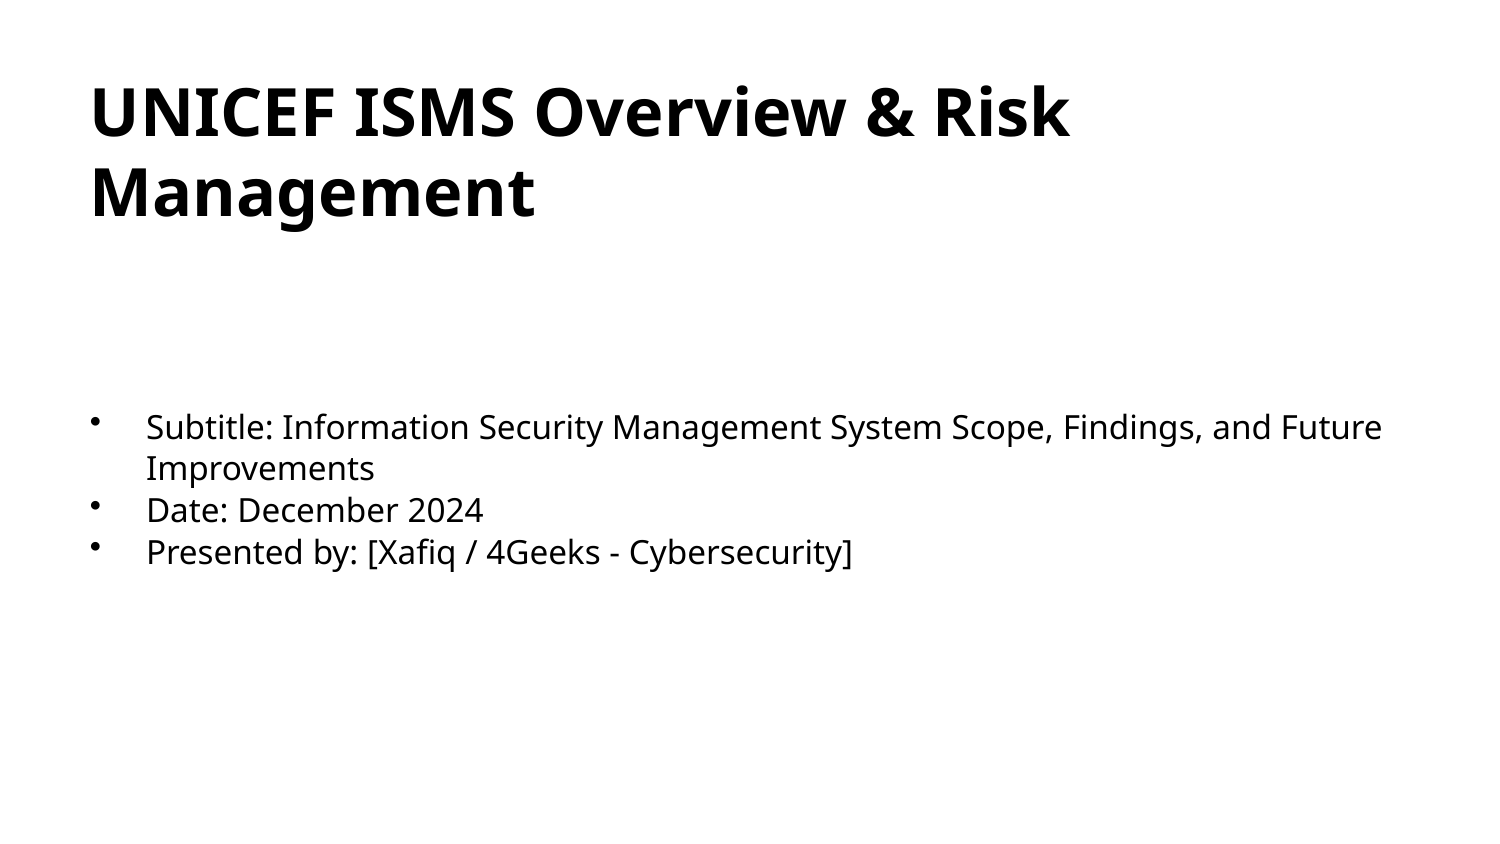

UNICEF ISMS Overview & Risk Management
Subtitle: Information Security Management System Scope, Findings, and Future Improvements
Date: December 2024
Presented by: [Xafiq / 4Geeks - Cybersecurity]